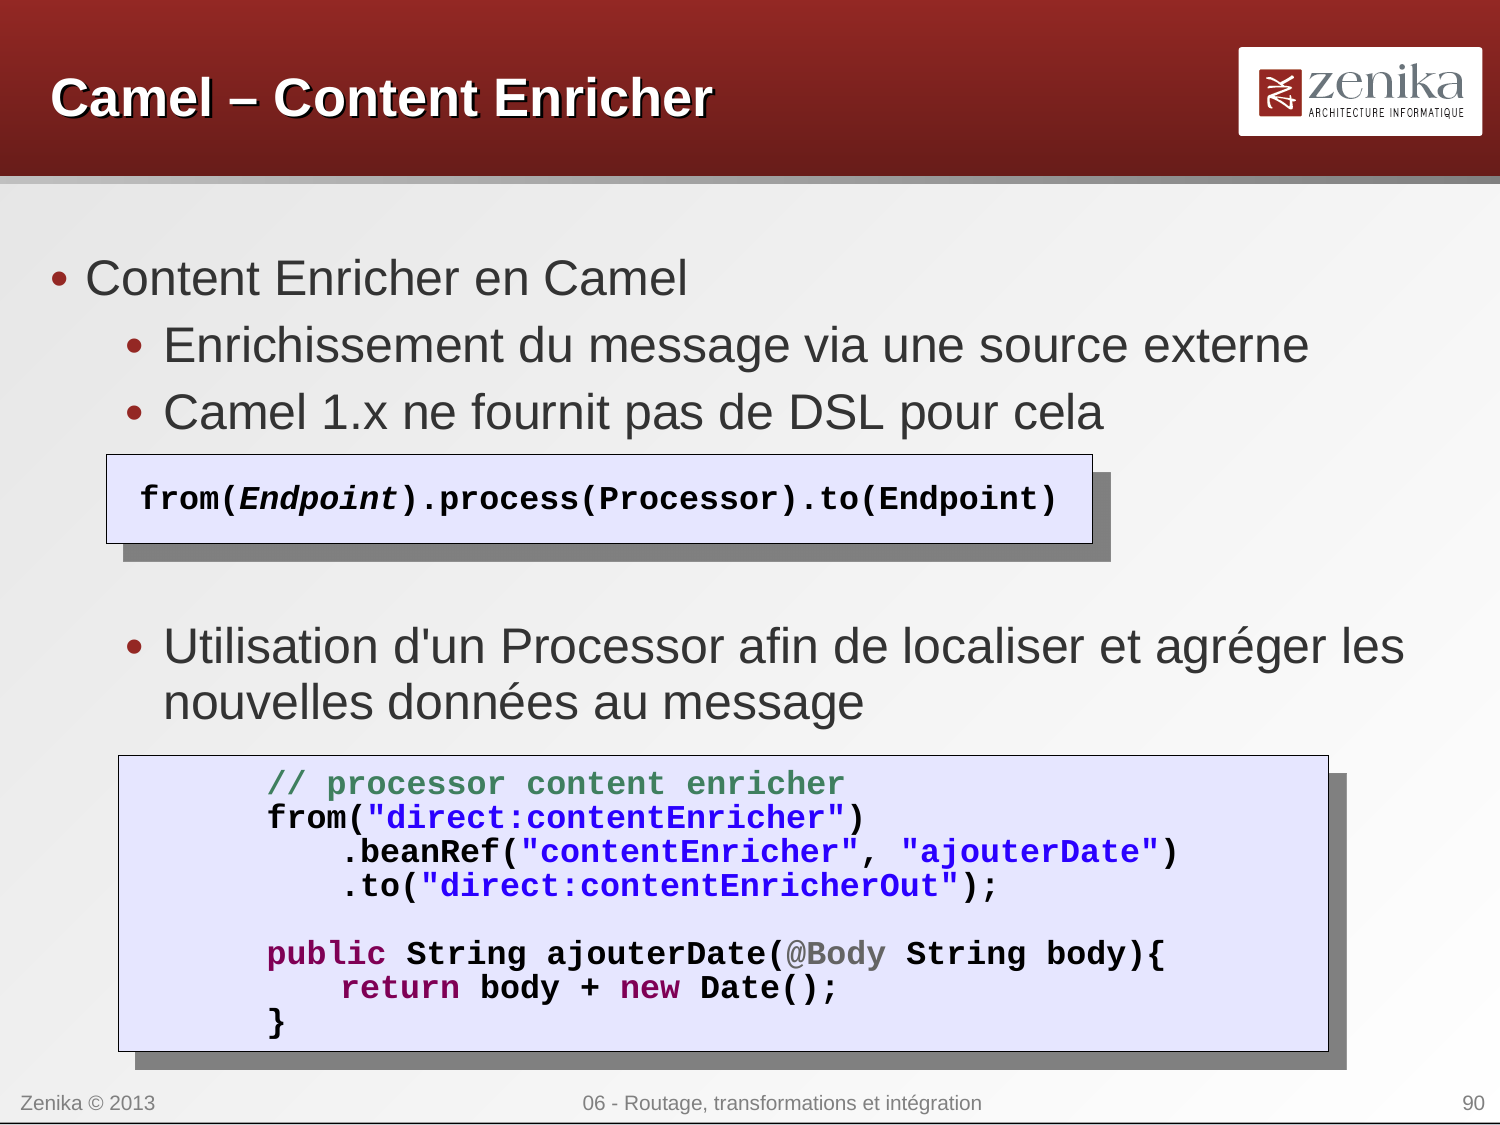

# Camel – Content Enricher
Content Enricher en Camel
Enrichissement du message via une source externe
Camel 1.x ne fournit pas de DSL pour cela
Utilisation d'un Processor afin de localiser et agréger les nouvelles données au message
from(Endpoint).process(Processor).to(Endpoint)
// processor content enricher
from("direct:contentEnricher")
	.beanRef("contentEnricher", "ajouterDate")
	.to("direct:contentEnricherOut");
public String ajouterDate(@Body String body){
	return body + new Date();
}